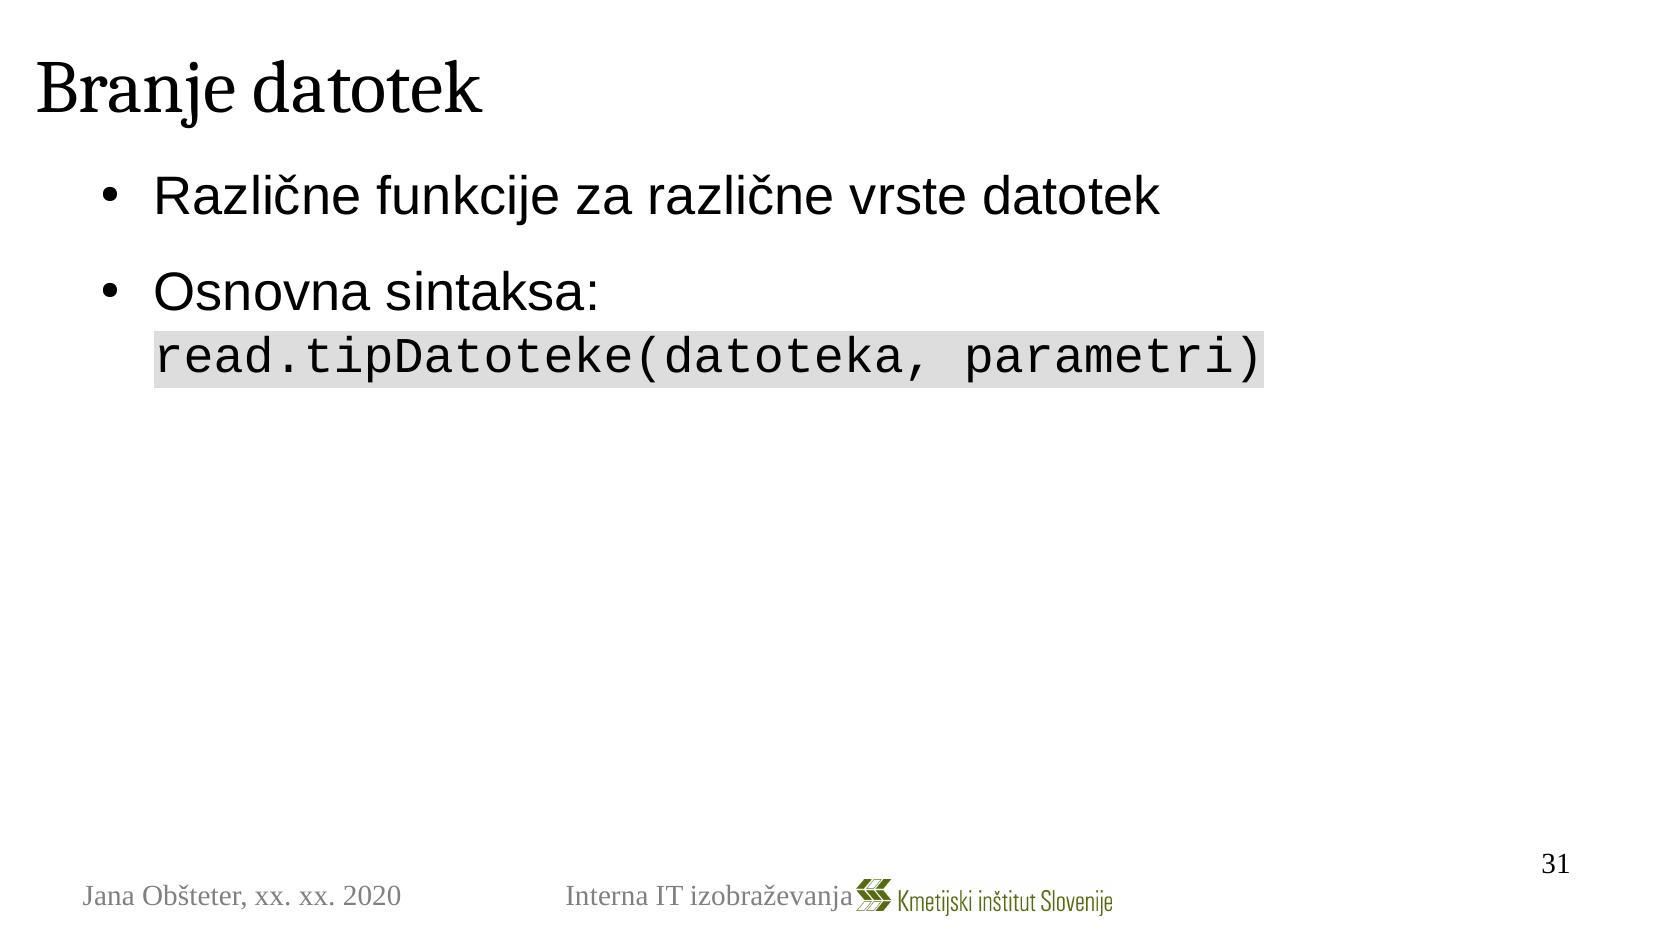

# Branje datotek
Različne funkcije za različne vrste datotek
Osnovna sintaksa:
read.tipDatoteke(datoteka, parametri)
31